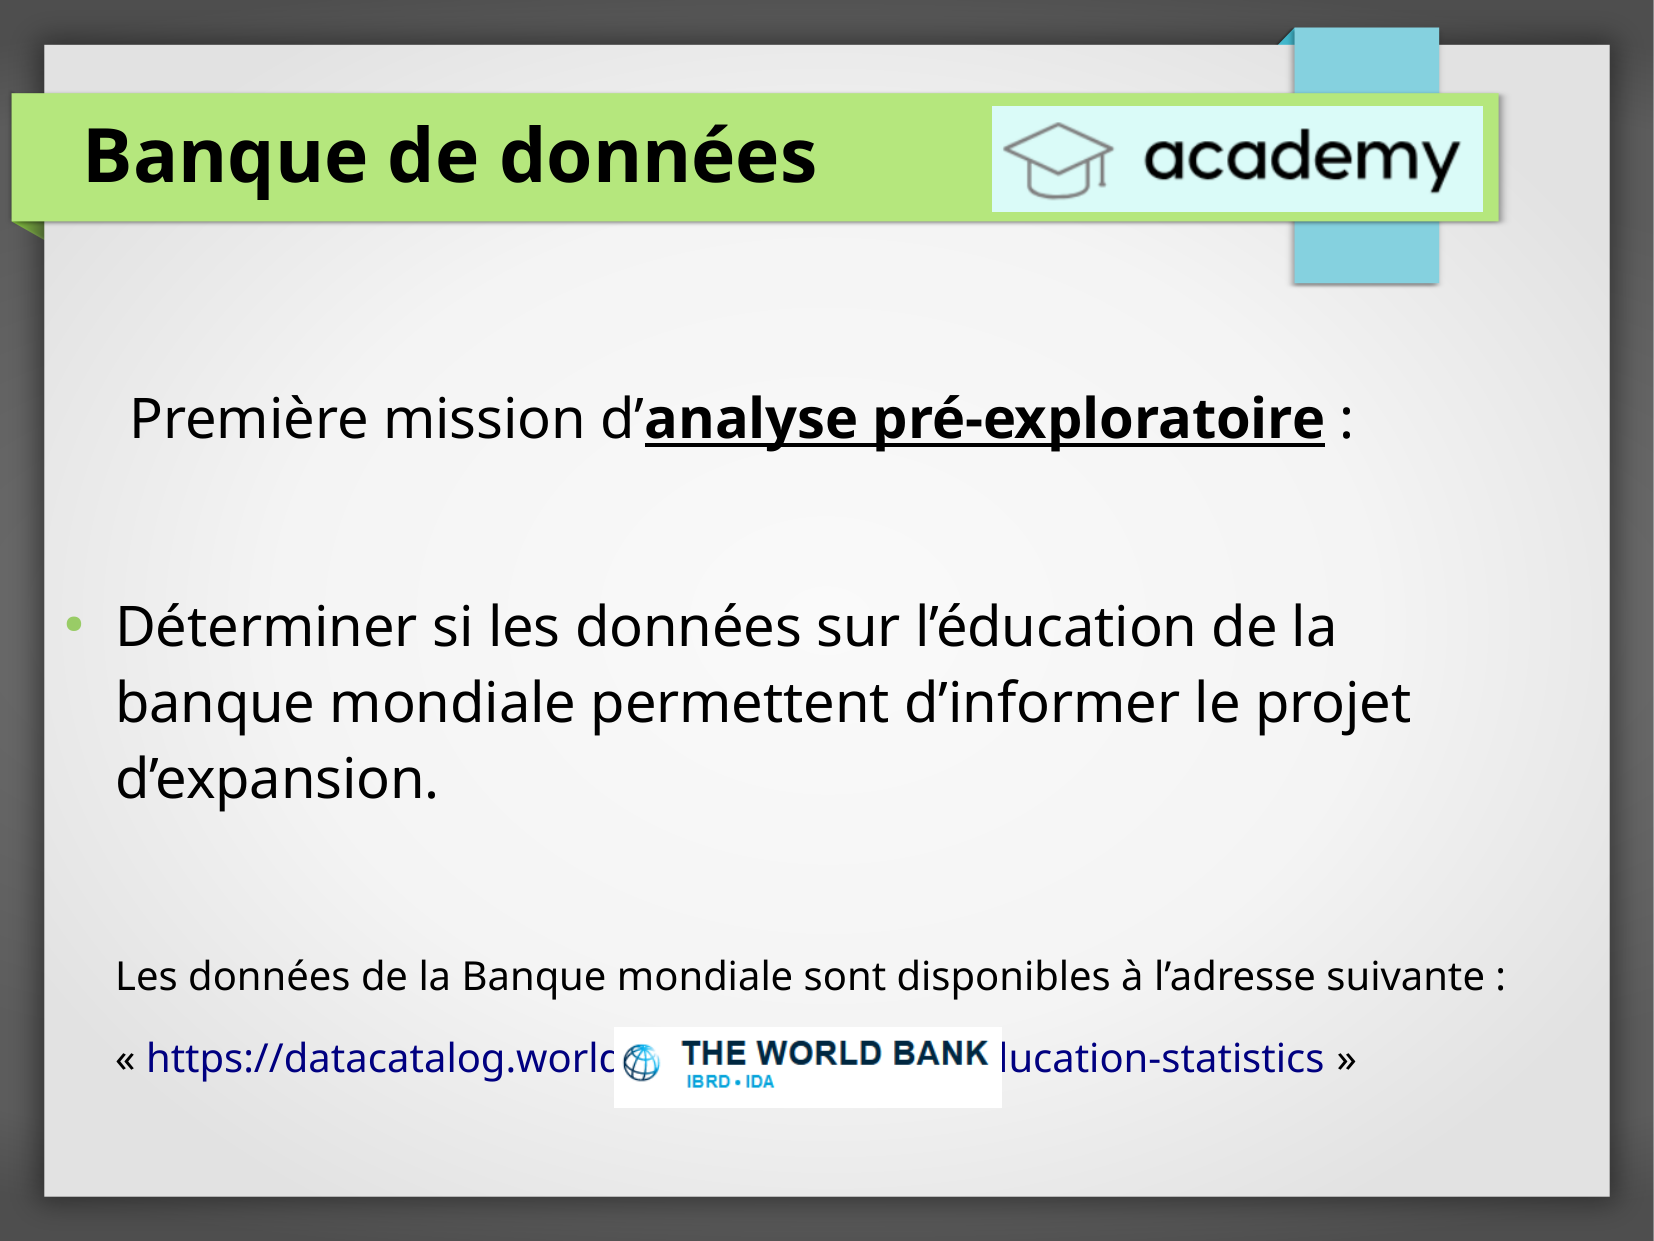

# Banque de données
 Première mission d’analyse pré-exploratoire :
Déterminer si les données sur l’éducation de la banque mondiale permettent d’informer le projet d’expansion.
Les données de la Banque mondiale sont disponibles à l’adresse suivante :
« https://datacatalog.worldbank.org/dataset/education-statistics »